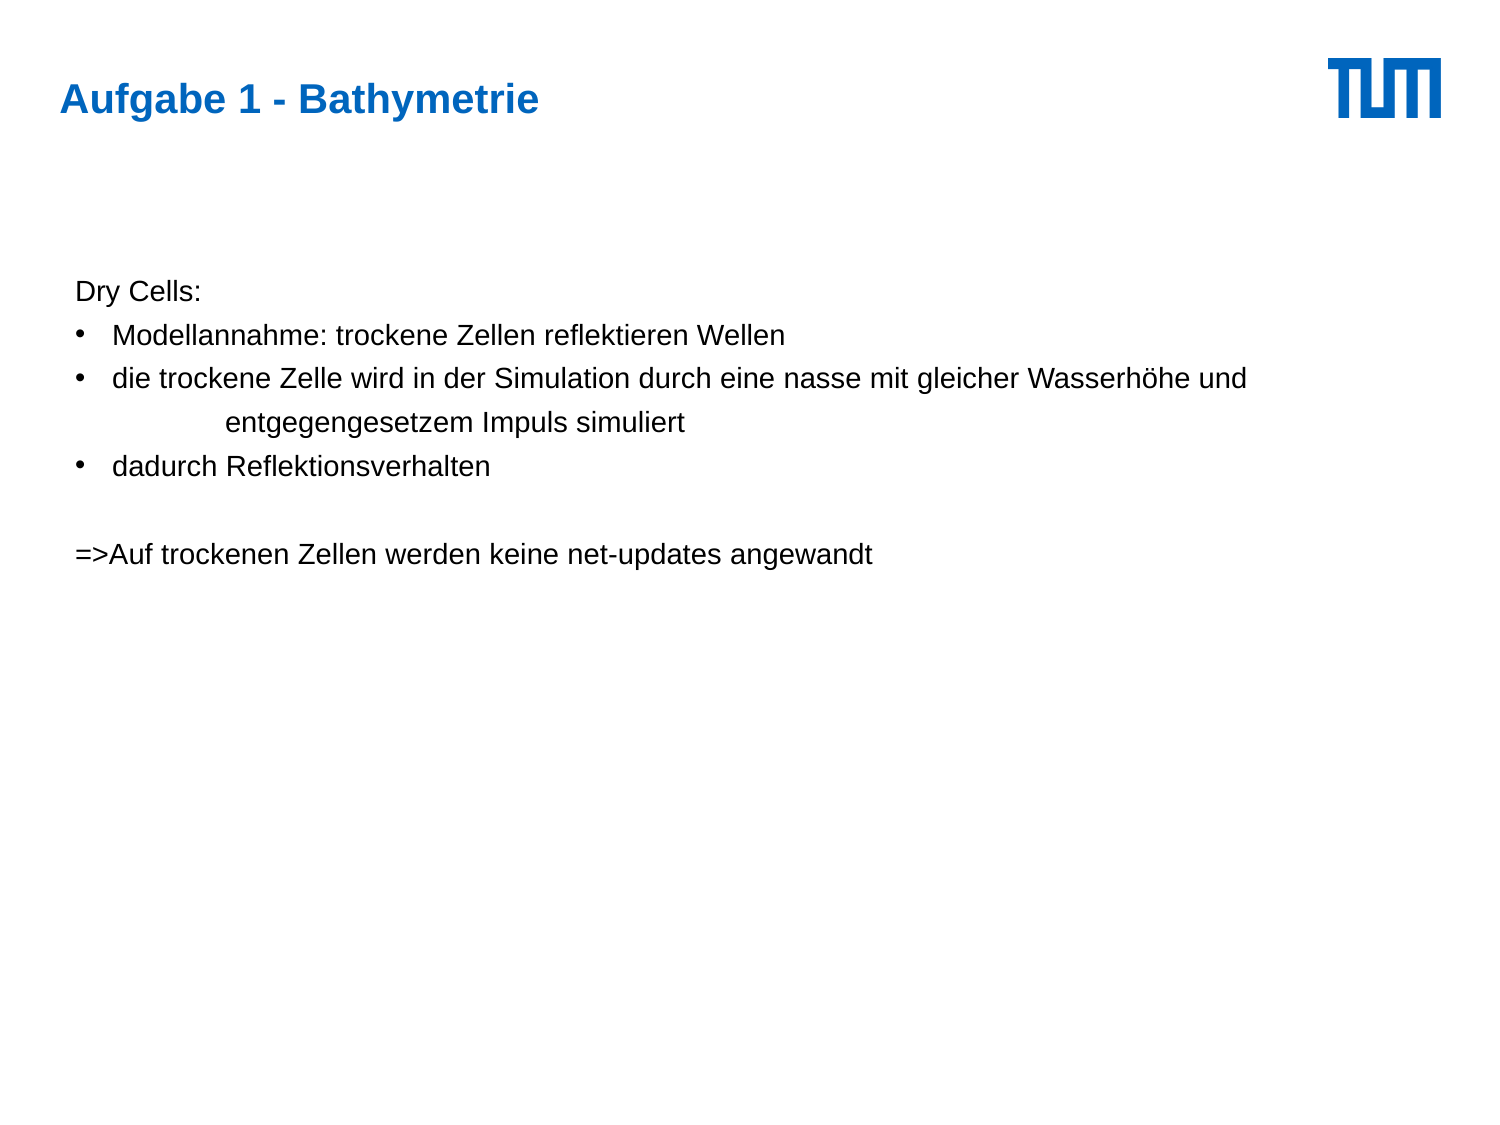

# Aufgabe 1 - Bathymetrie
Dry Cells:
 Modellannahme: trockene Zellen reflektieren Wellen
 die trockene Zelle wird in der Simulation durch eine nasse mit gleicher Wasserhöhe und 		entgegengesetzem Impuls simuliert
 dadurch Reflektionsverhalten
=>Auf trockenen Zellen werden keine net-updates angewandt